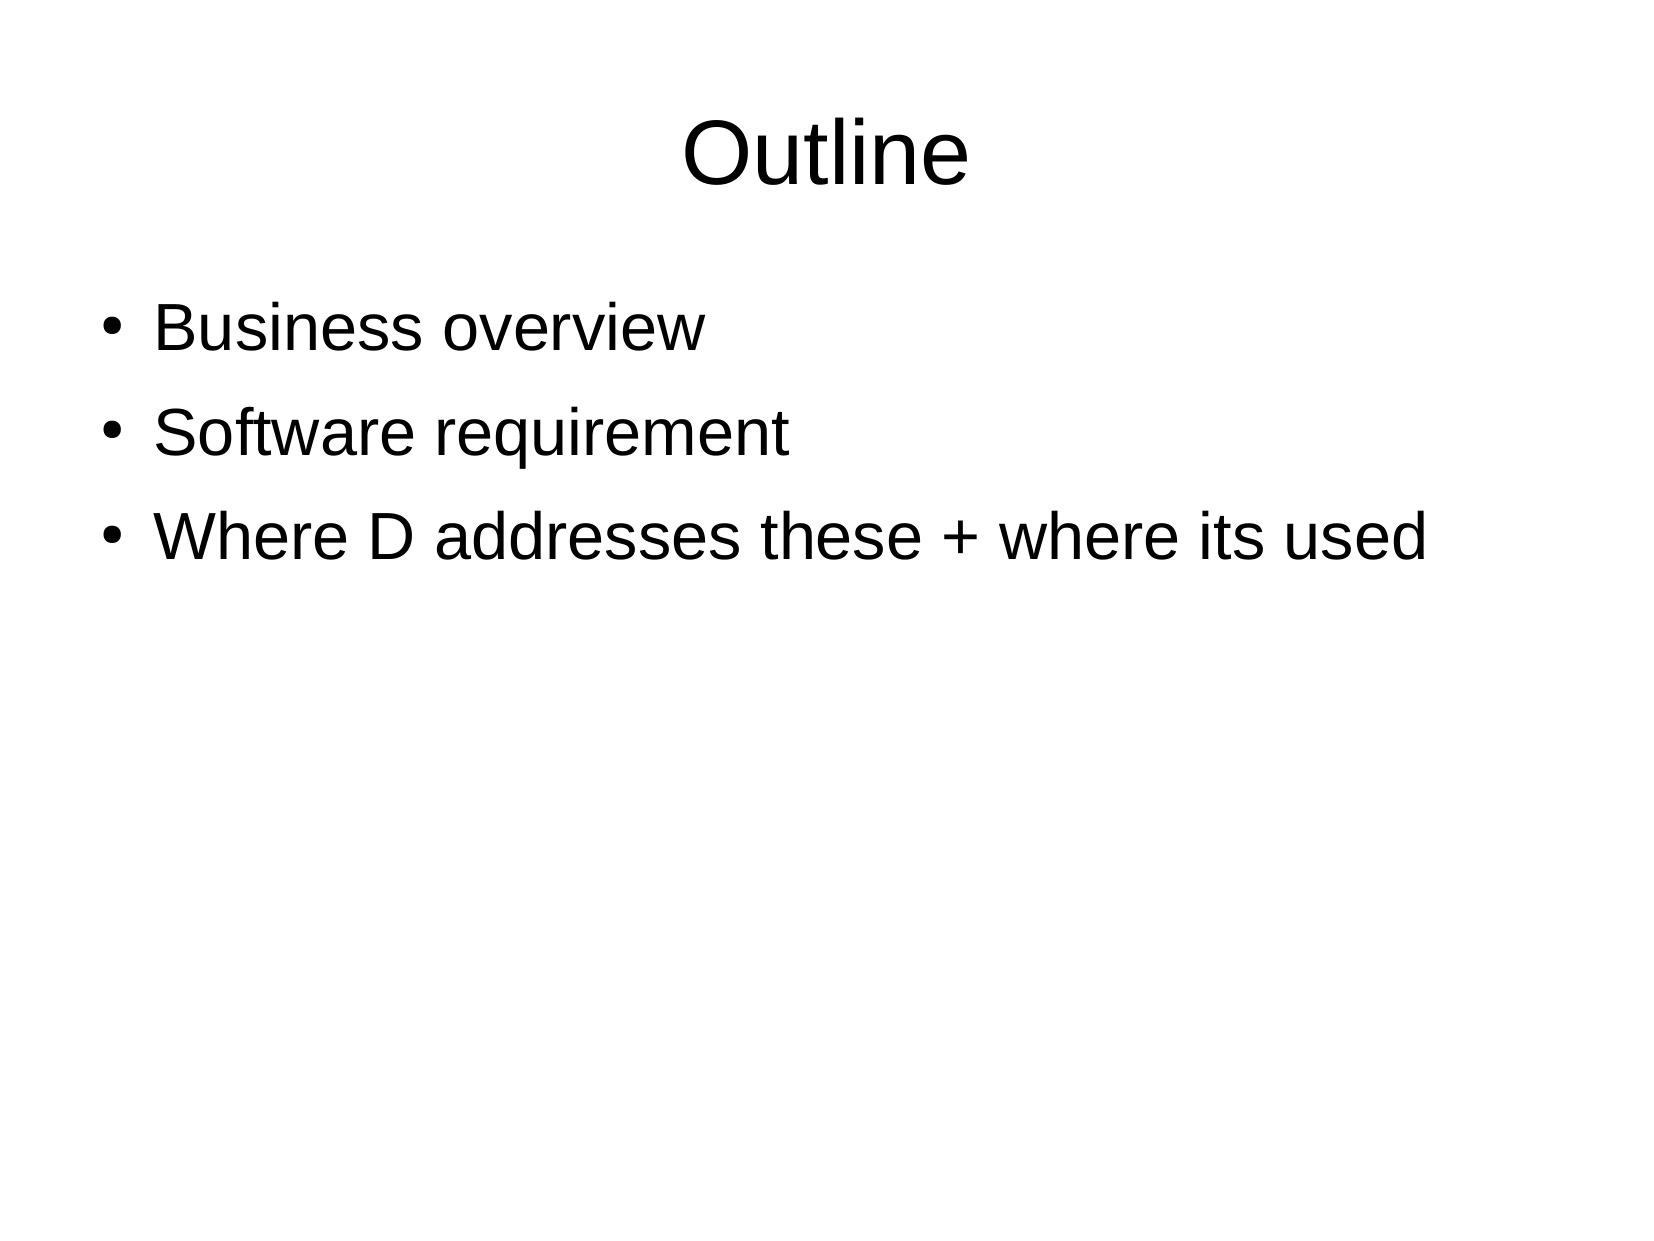

# Outline
Business overview
Software requirement
Where D addresses these + where its used